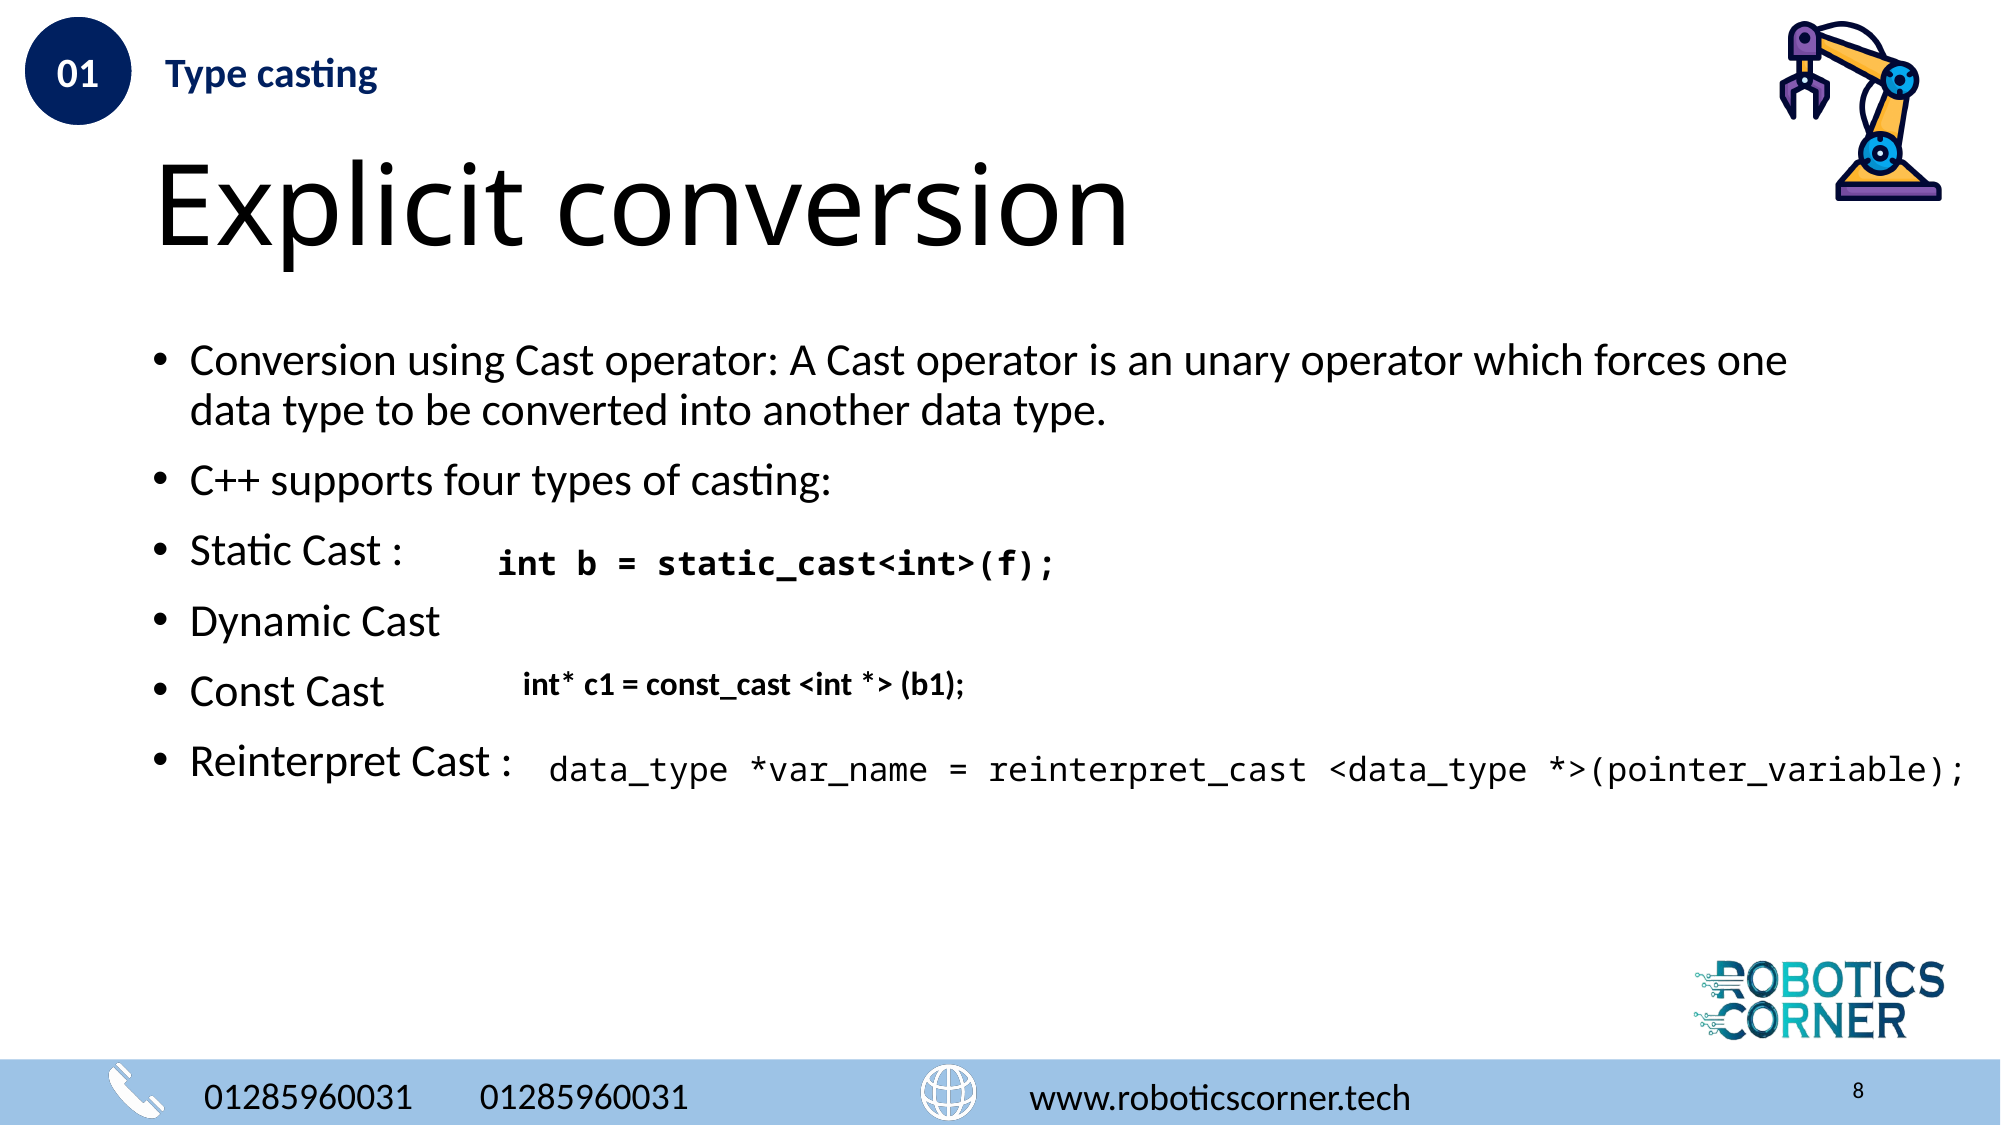

01
Type casting
# Explicit conversion
Conversion using Cast operator: A Cast operator is an unary operator which forces one data type to be converted into another data type.
C++ supports four types of casting:
Static Cast :
Dynamic Cast
Const Cast
Reinterpret Cast :
int b = static_cast<int>(f);
    int* c1 = const_cast <int *> (b1);
data_type *var_name = reinterpret_cast <data_type *>(pointer_variable);